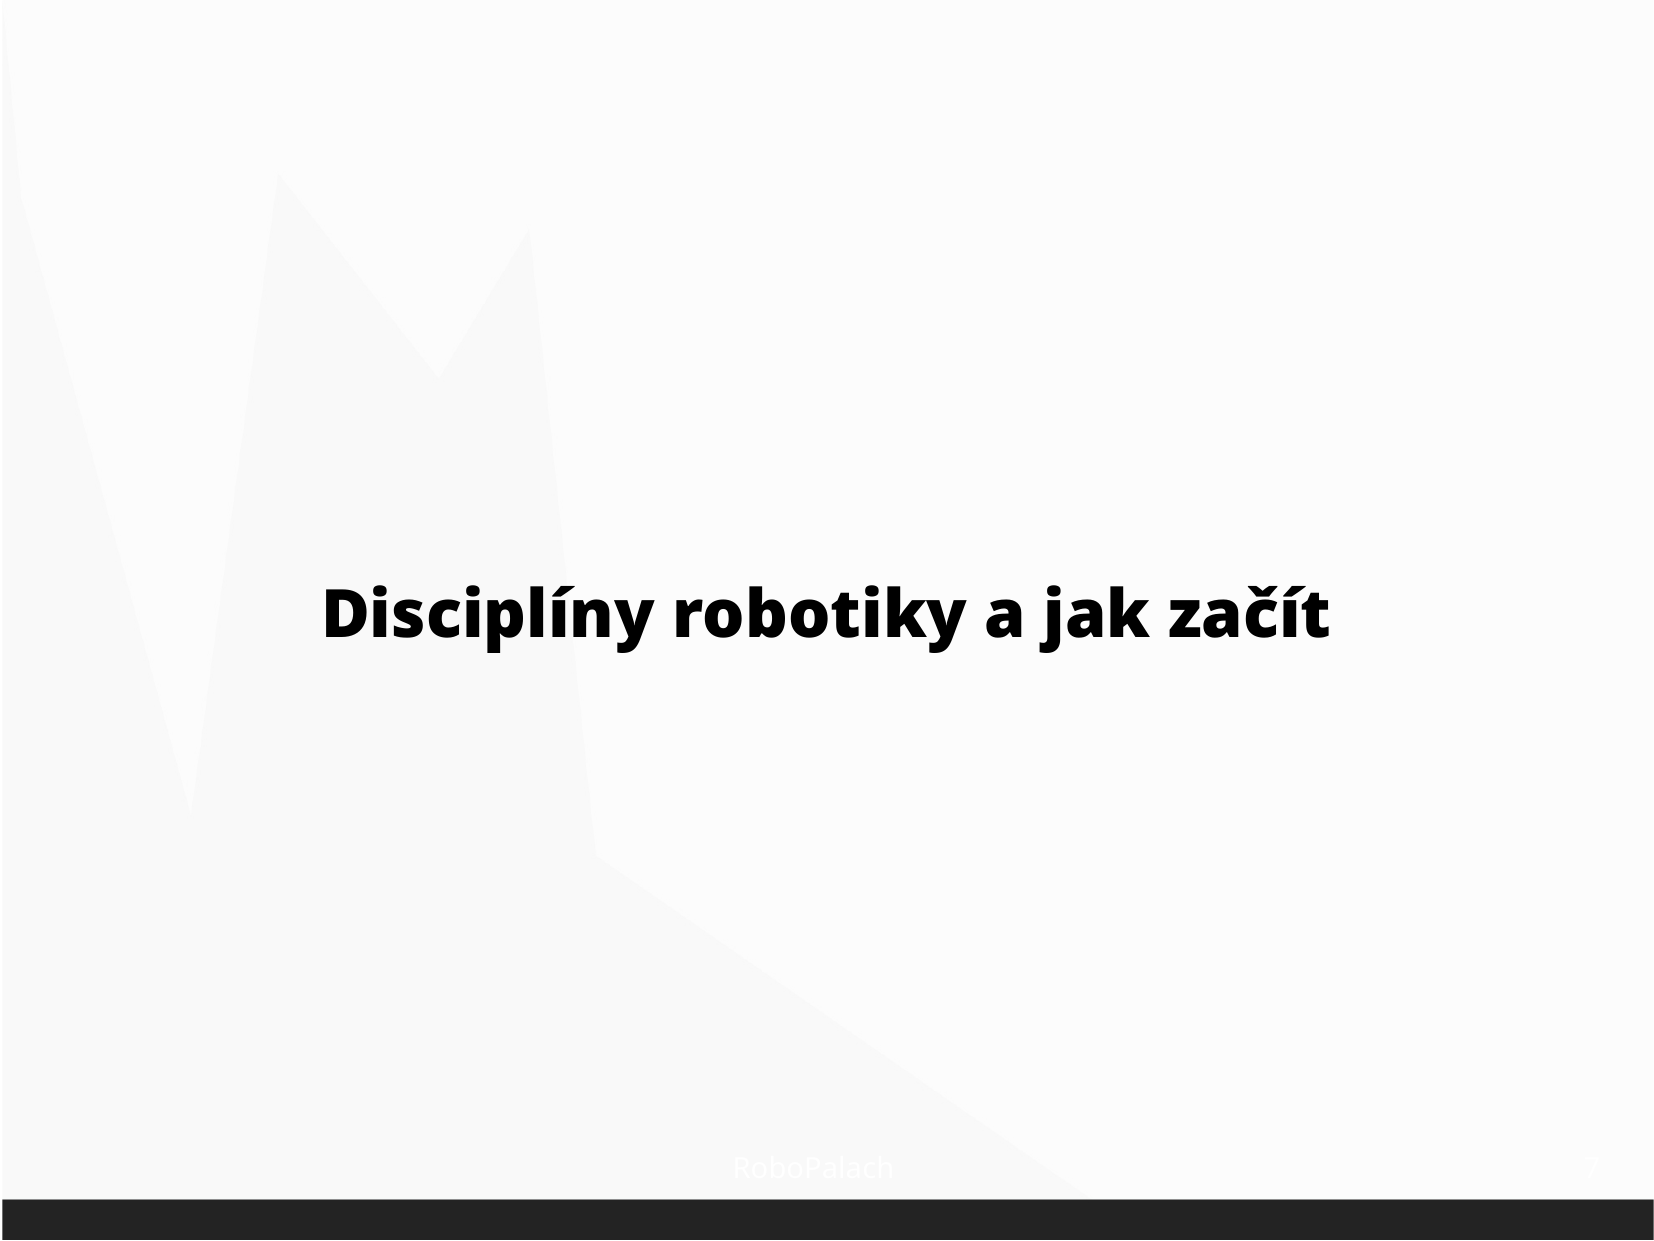

# Disciplíny robotiky a jak začít
RoboPalach
7